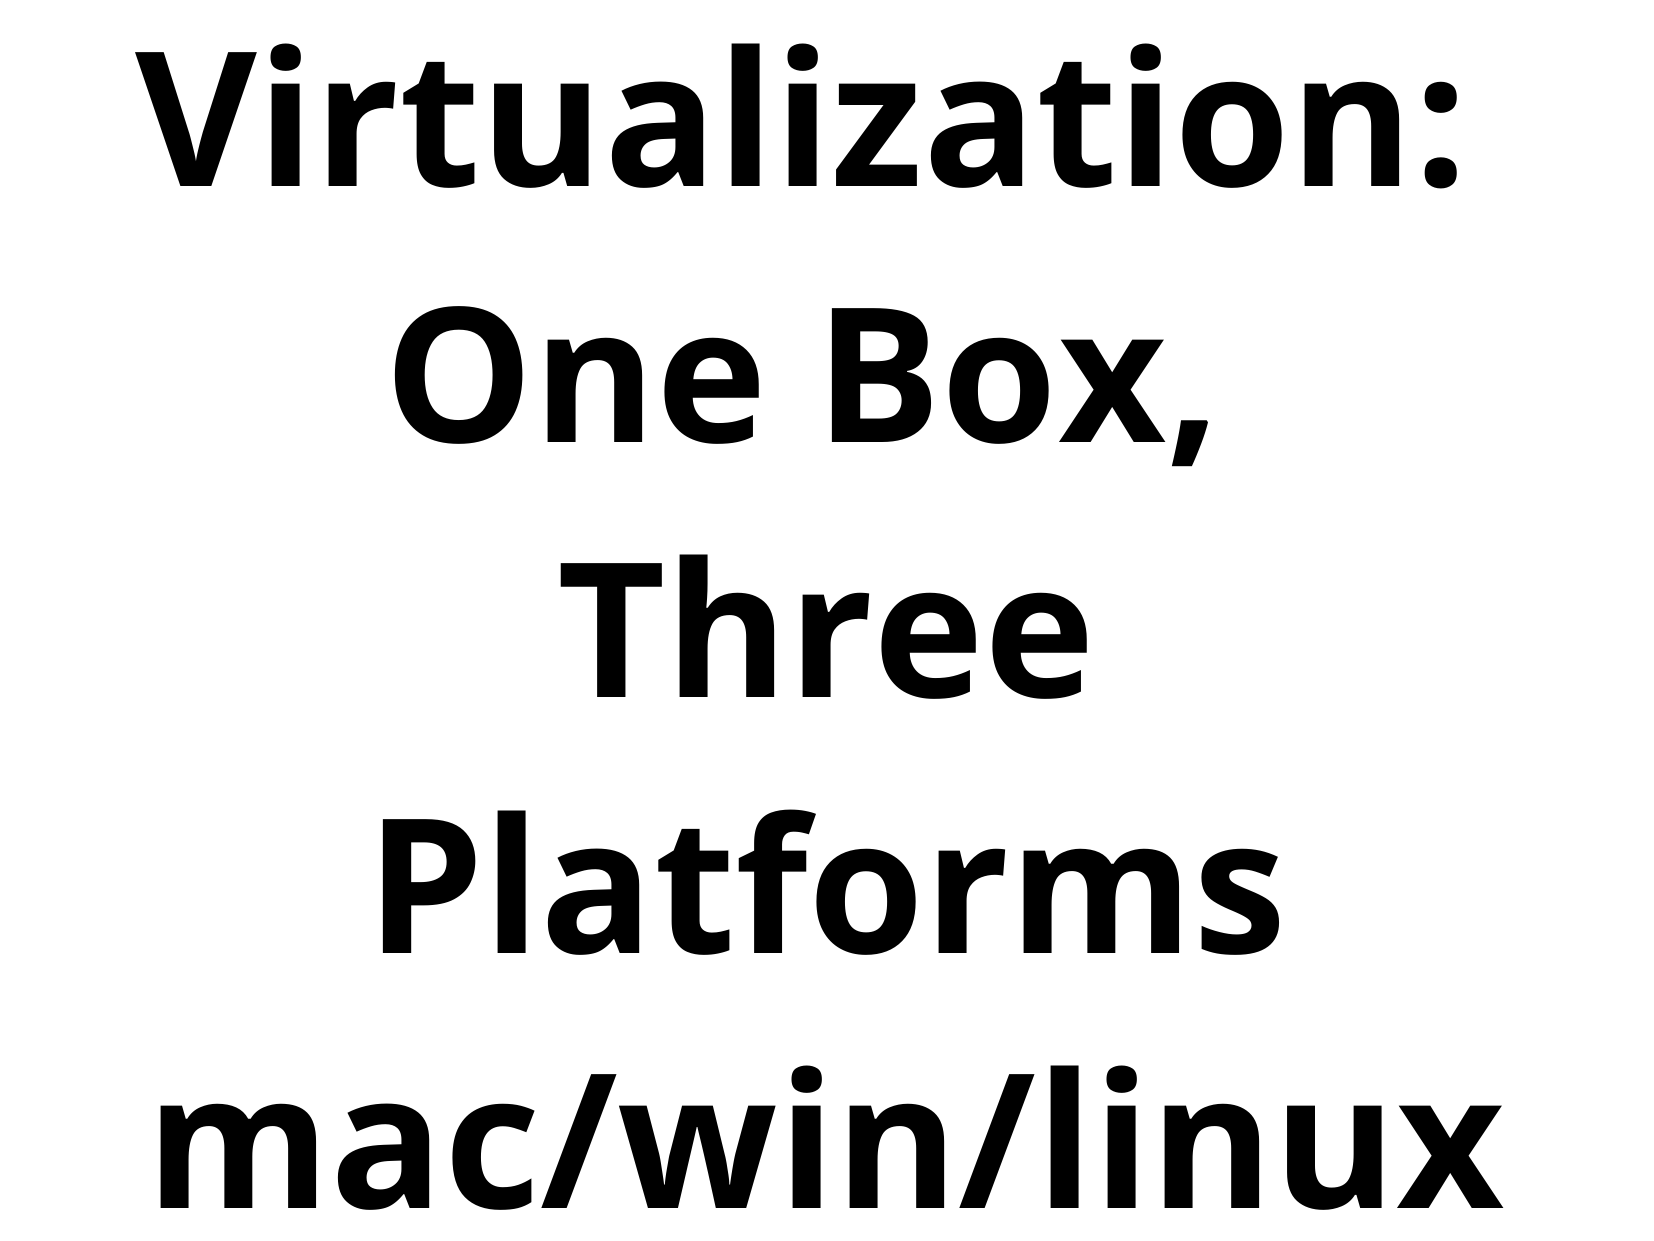

# Virtualization: One Box, Three Platforms mac/win/linux